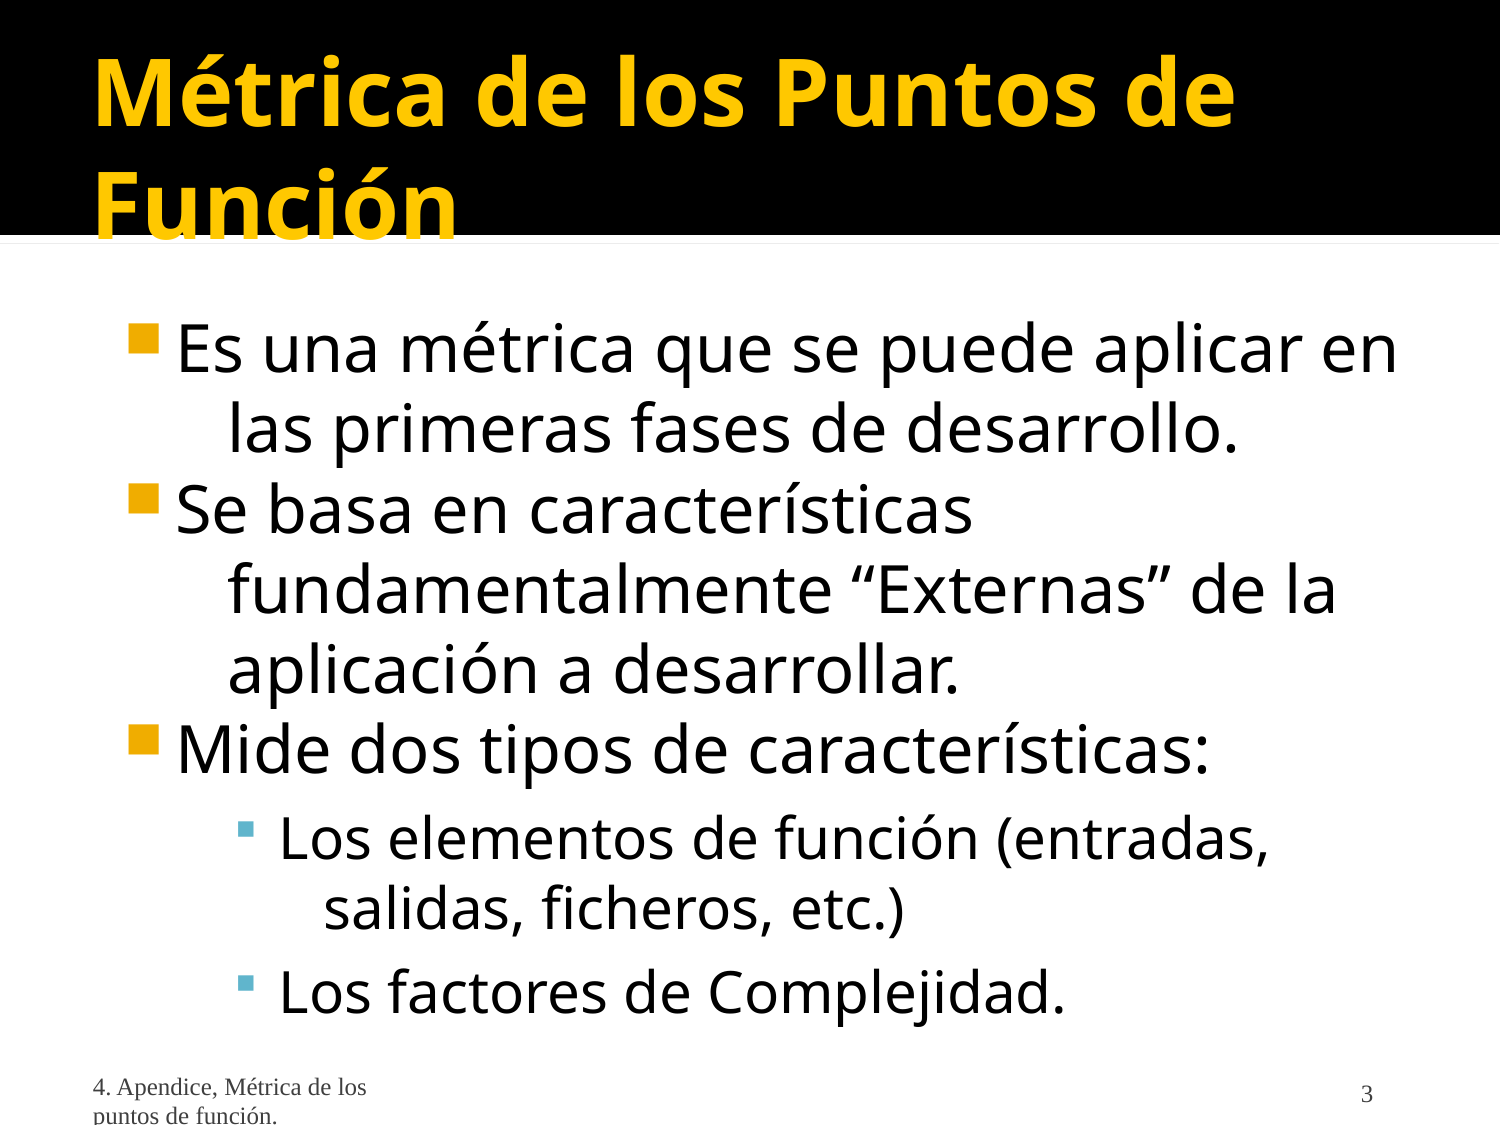

# Métrica de los Puntos de Función
Es una métrica que se puede aplicar en las primeras fases de desarrollo.
Se basa en características fundamentalmente “Externas” de la aplicación a desarrollar.
Mide dos tipos de características:
Los elementos de función (entradas, salidas, ficheros, etc.)
Los factores de Complejidad.
4. Apendice, Métrica de los puntos de función.
3